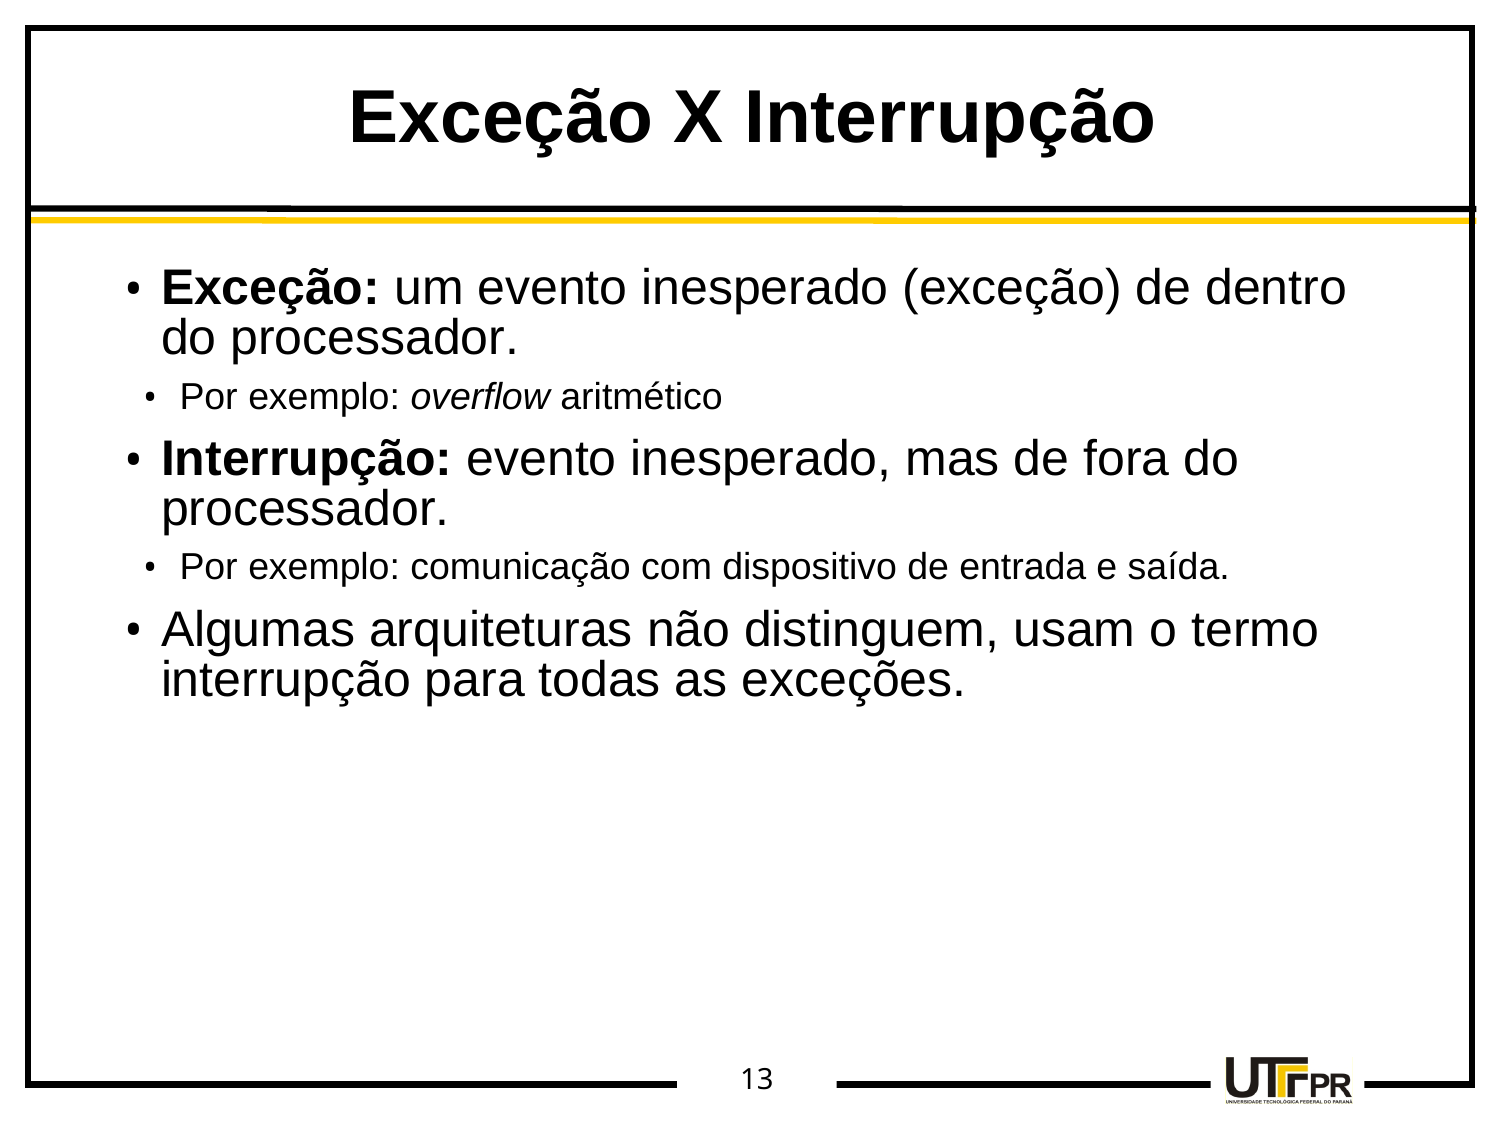

# Exceção X Interrupção
Exceção: um evento inesperado (exceção) de dentro do processador.
Por exemplo: overflow aritmético
Interrupção: evento inesperado, mas de fora do processador.
Por exemplo: comunicação com dispositivo de entrada e saída.
Algumas arquiteturas não distinguem, usam o termo interrupção para todas as exceções.